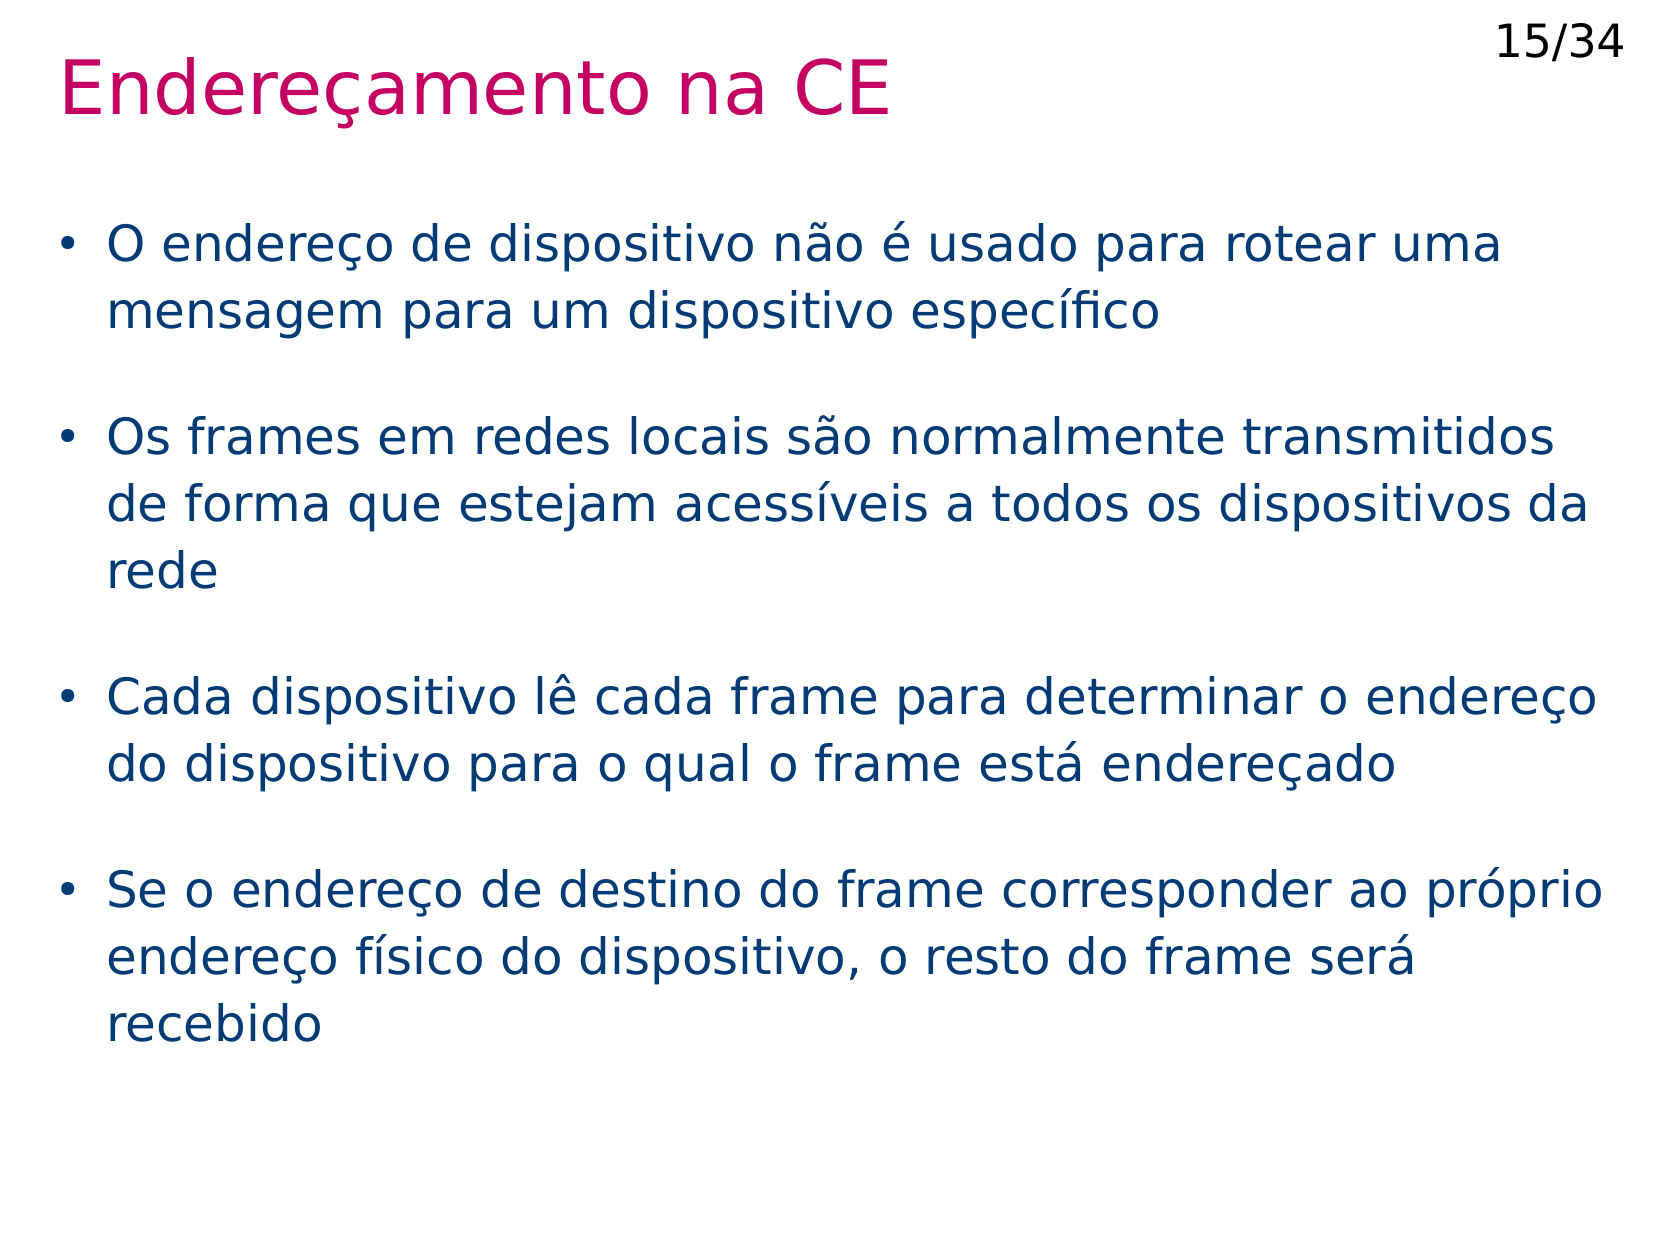

15
# Endereçamento na CE
O endereço de dispositivo não é usado para rotear uma mensagem para um dispositivo específico
Os frames em redes locais são normalmente transmitidos de forma que estejam acessíveis a todos os dispositivos da rede
Cada dispositivo lê cada frame para determinar o endereço do dispositivo para o qual o frame está endereçado
Se o endereço de destino do frame corresponder ao próprio endereço físico do dispositivo, o resto do frame será recebido